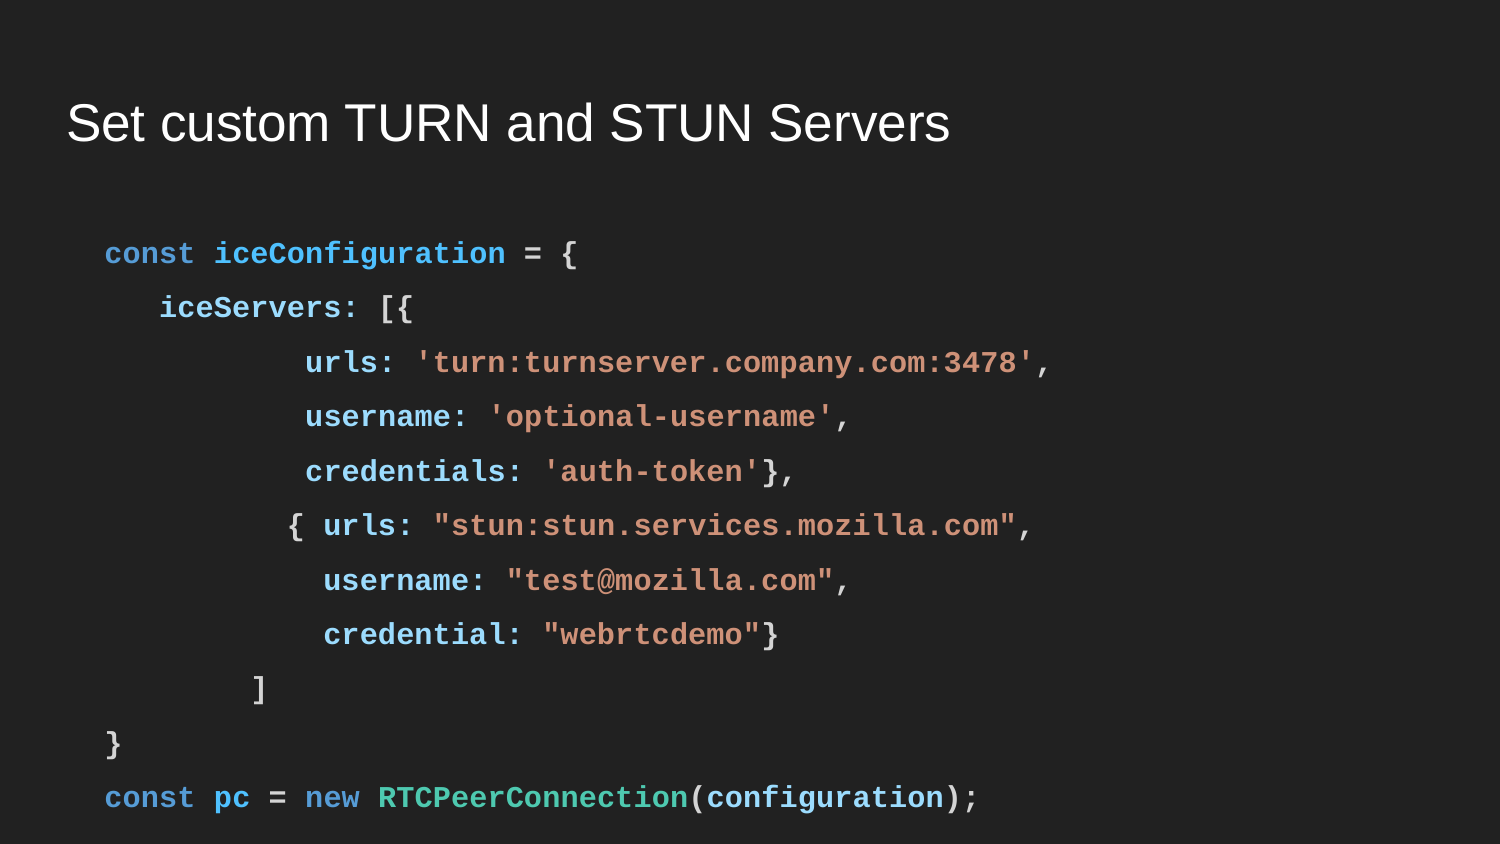

# Set custom TURN and STUN Servers
const iceConfiguration = {
 iceServers: [{
 urls: 'turn:turnserver.company.com:3478',
 username: 'optional-username',
 credentials: 'auth-token'},
 { urls: "stun:stun.services.mozilla.com",
 username: "test@mozilla.com",
 credential: "webrtcdemo"}
 ]
}
const pc = new RTCPeerConnection(configuration);